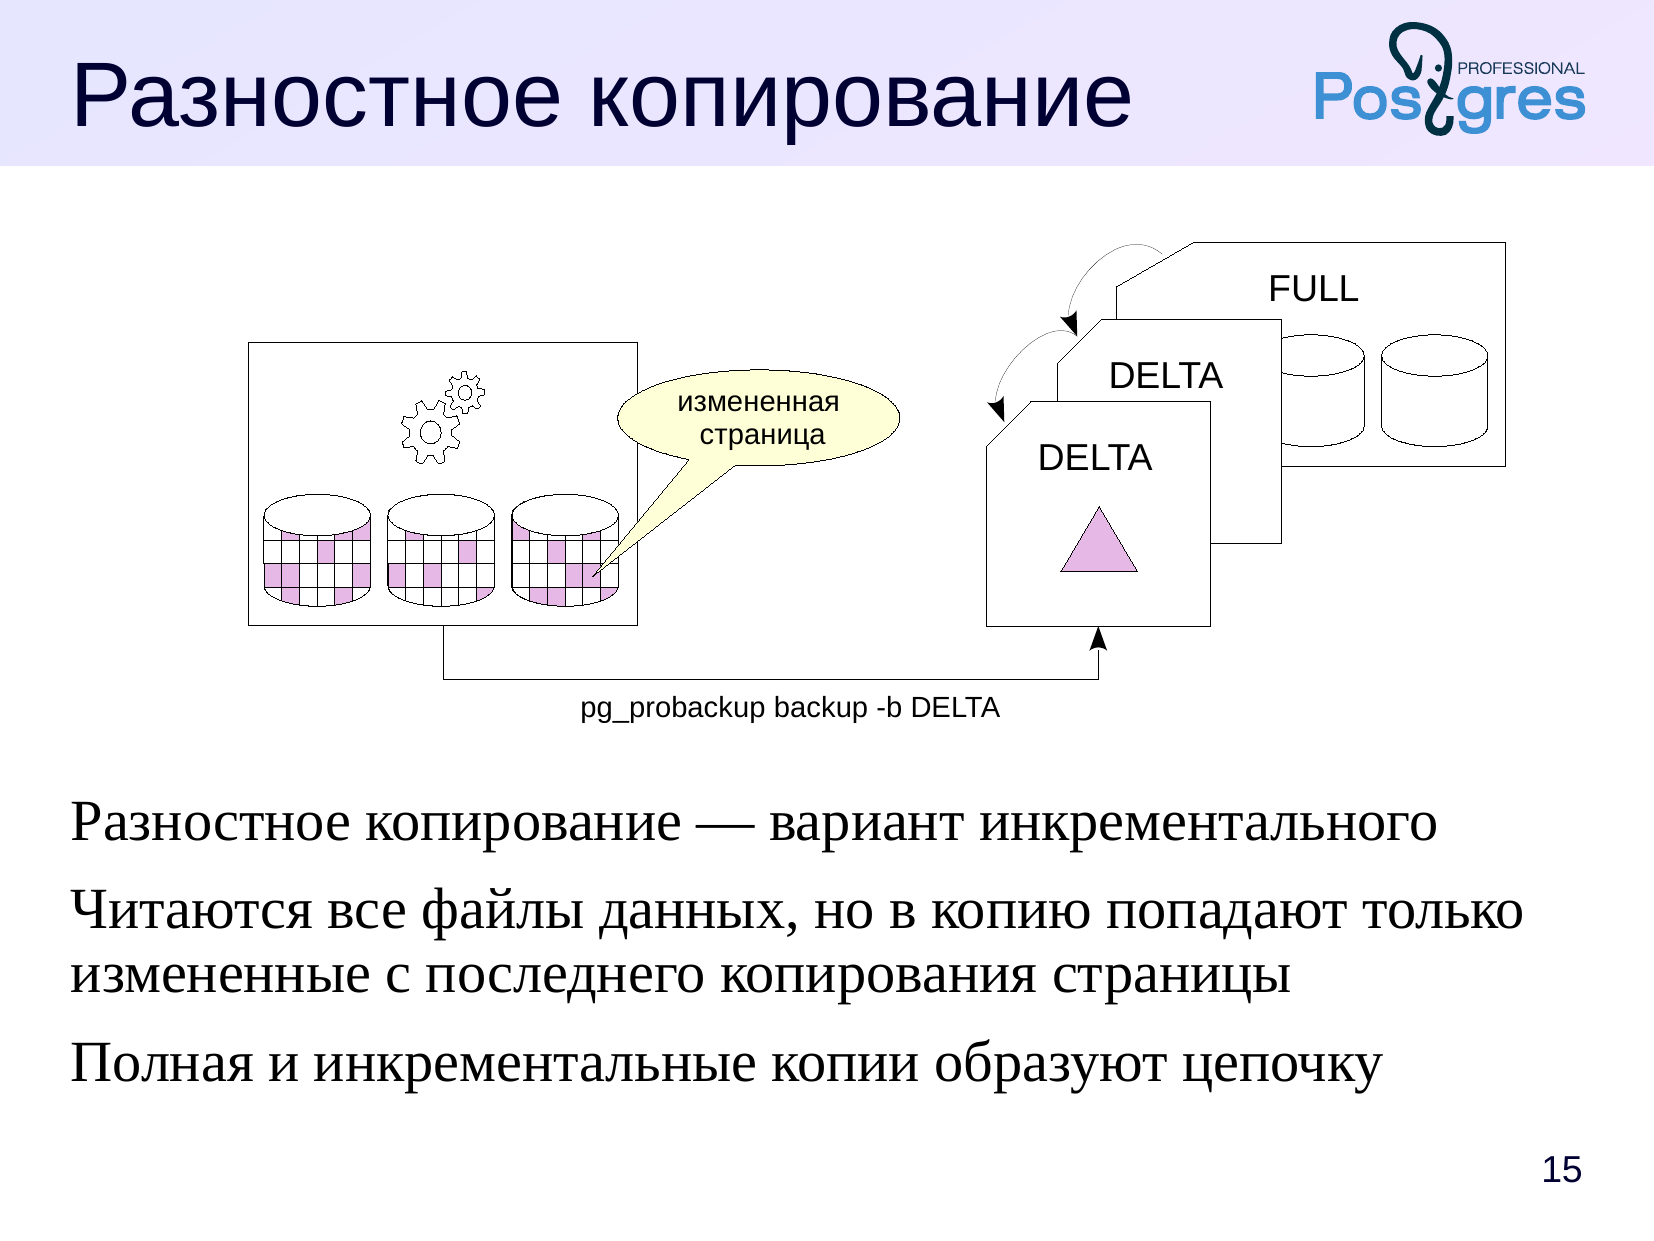

# Разностное копирование
FULL
DELTA
измененная страница
DELTA
pg_probackup backup -b DELTA
Разностное копирование — вариант инкрементального
Читаются все файлы данных, но в копию попадают только измененные с последнего копирования страницы
Полная и инкрементальные копии образуют цепочку